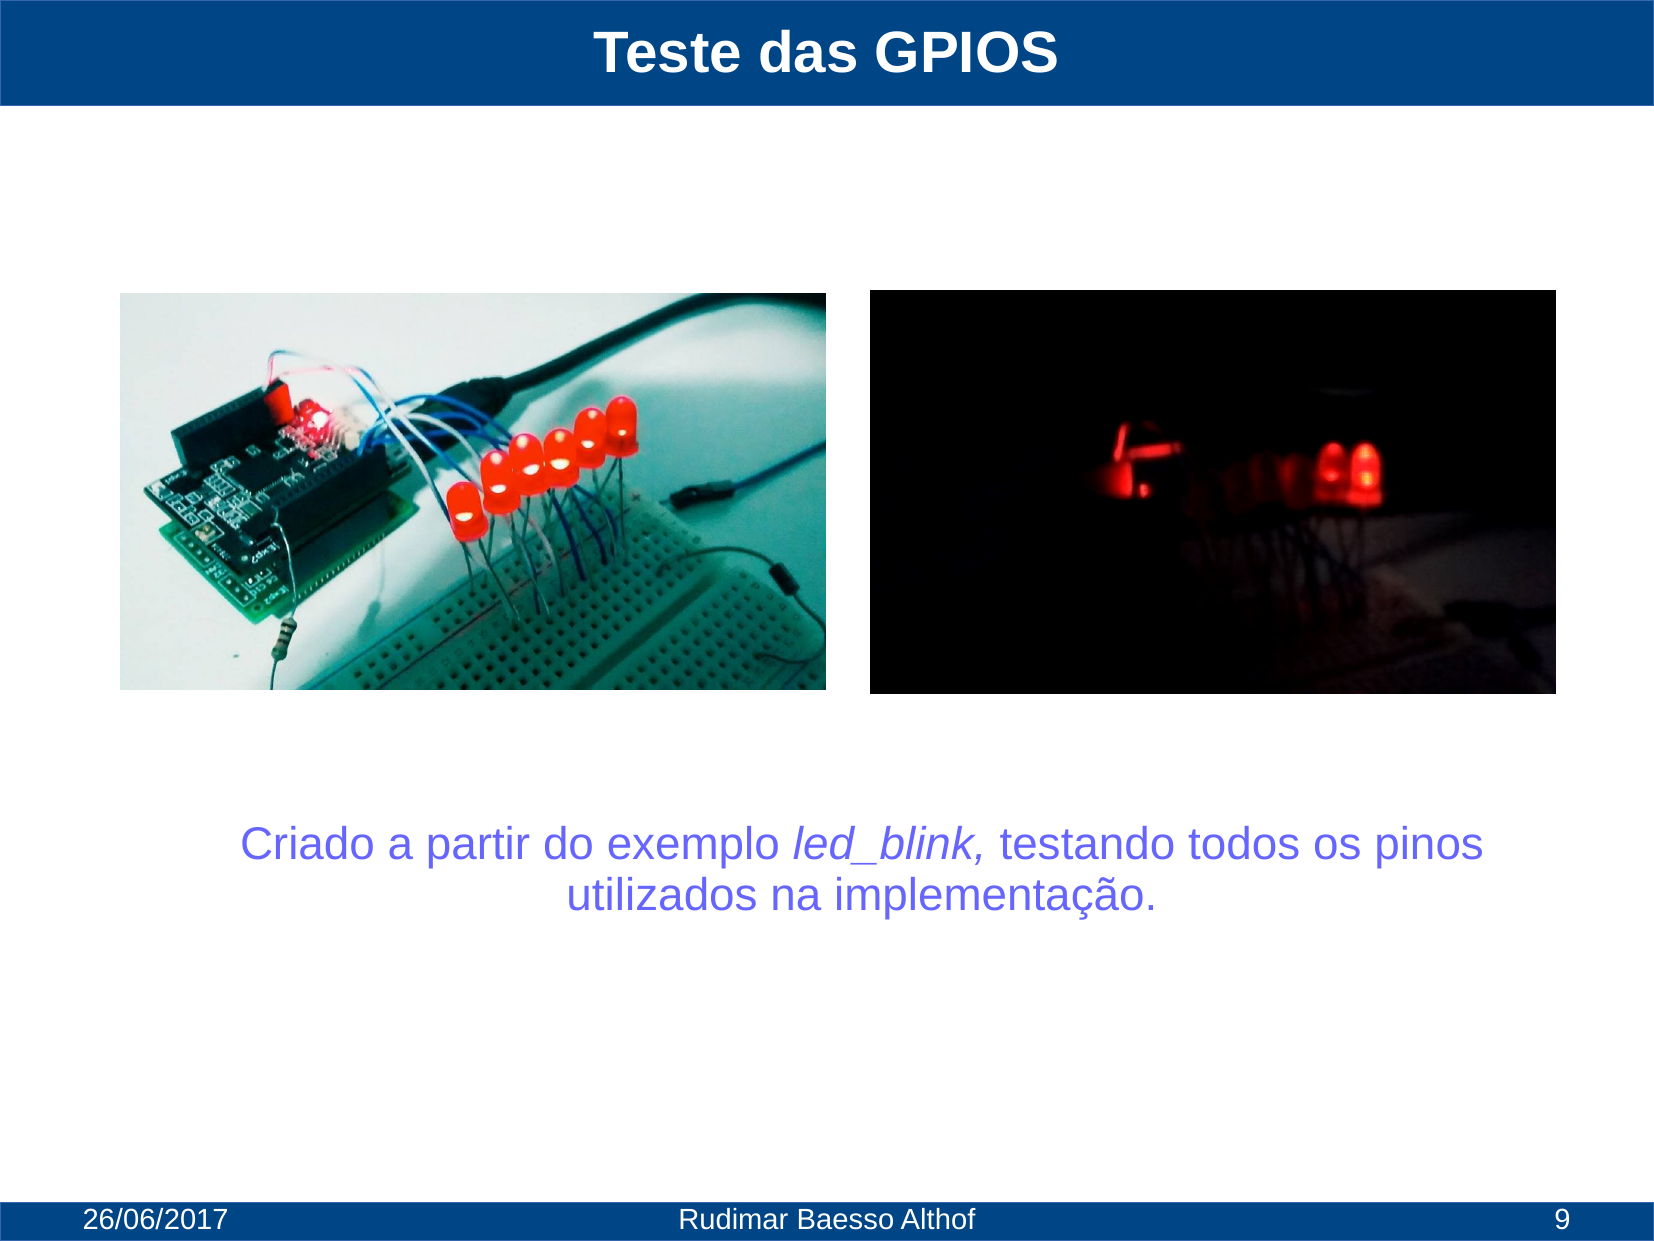

# Teste das GPIOS
Criado a partir do exemplo led_blink, testando todos os pinos utilizados na implementação.
26/06/2017
Rudimar Baesso Althof
9